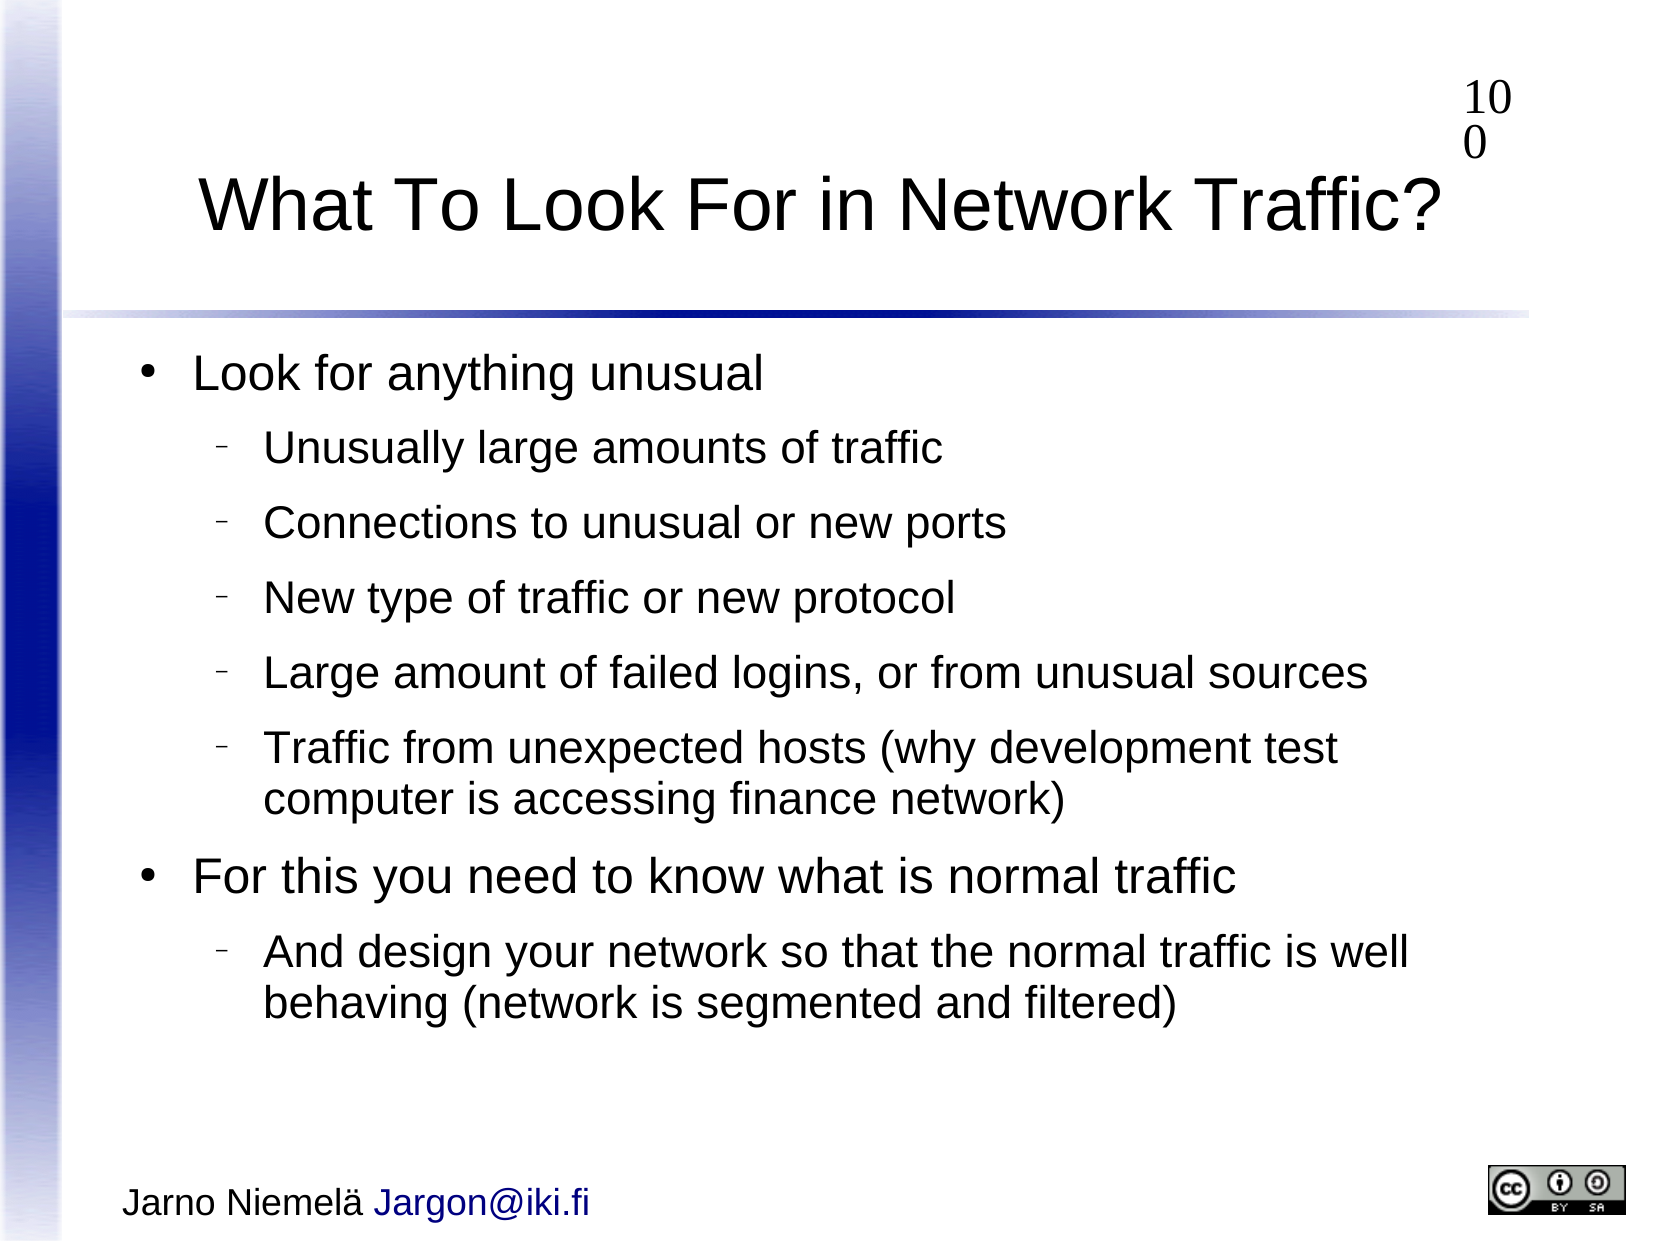

# What To Look For in Network Traffic?
Look for anything unusual
Unusually large amounts of traffic
Connections to unusual or new ports
New type of traffic or new protocol
Large amount of failed logins, or from unusual sources
Traffic from unexpected hosts (why development test computer is accessing finance network)
For this you need to know what is normal traffic
And design your network so that the normal traffic is well behaving (network is segmented and filtered)